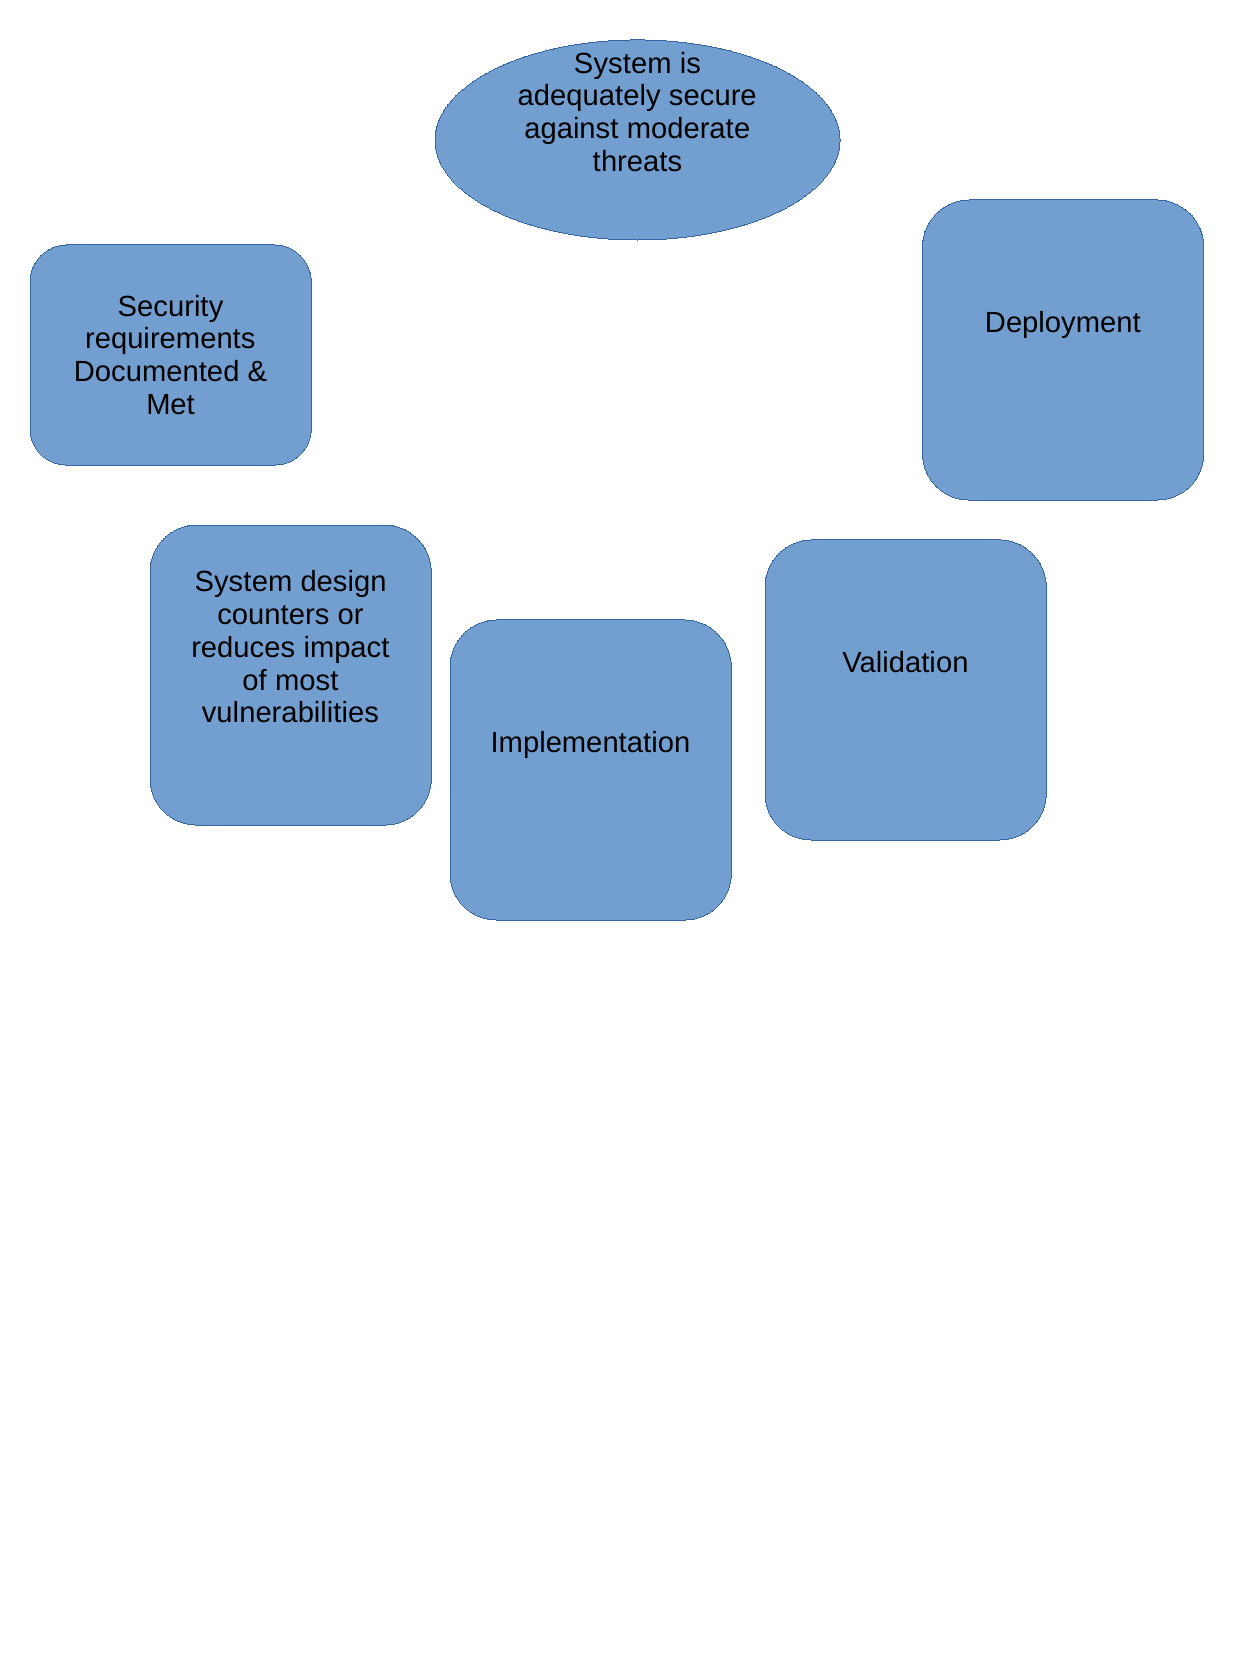

System is adequately secure against moderate threats
Deployment
Security requirements
Documented &
Met
System design counters or reduces impact of most vulnerabilities
Validation
Implementation